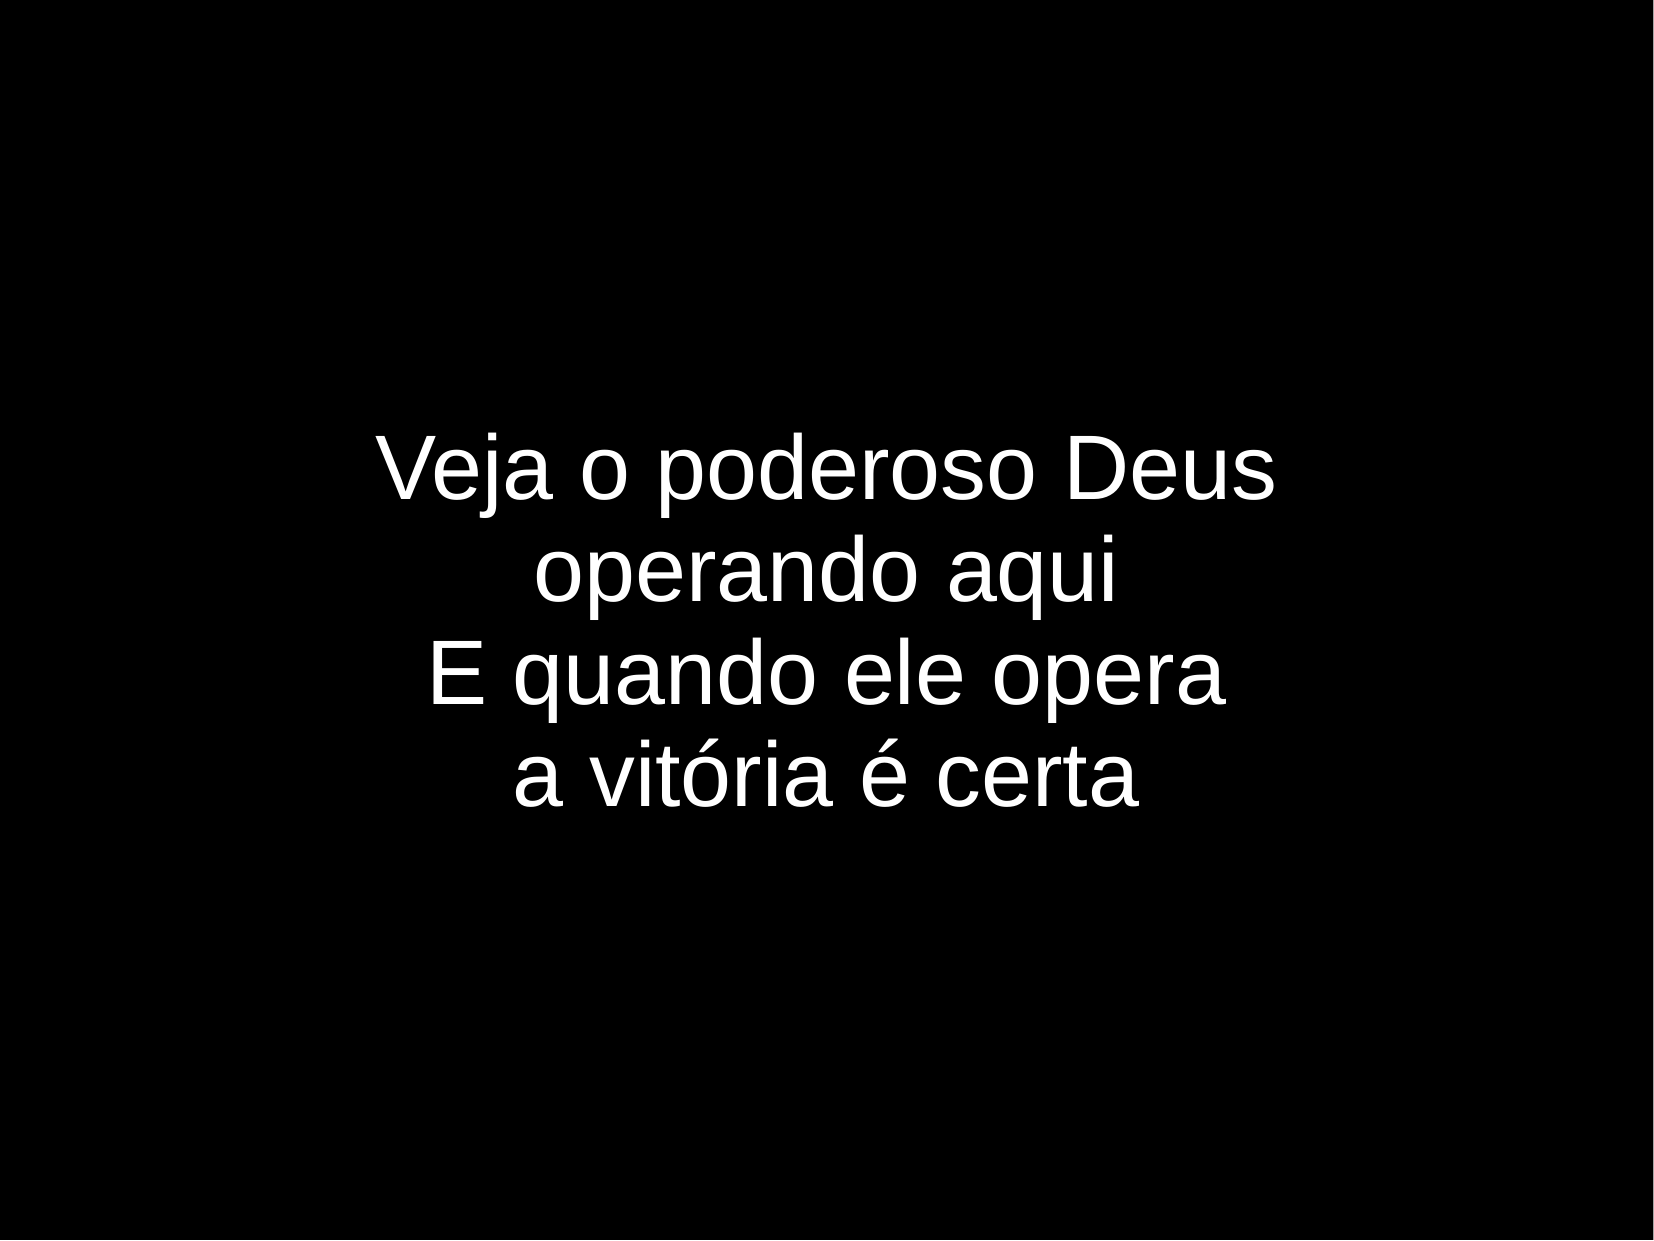

# Veja o poderoso Deus
operando aqui
E quando ele opera
a vitória é certa